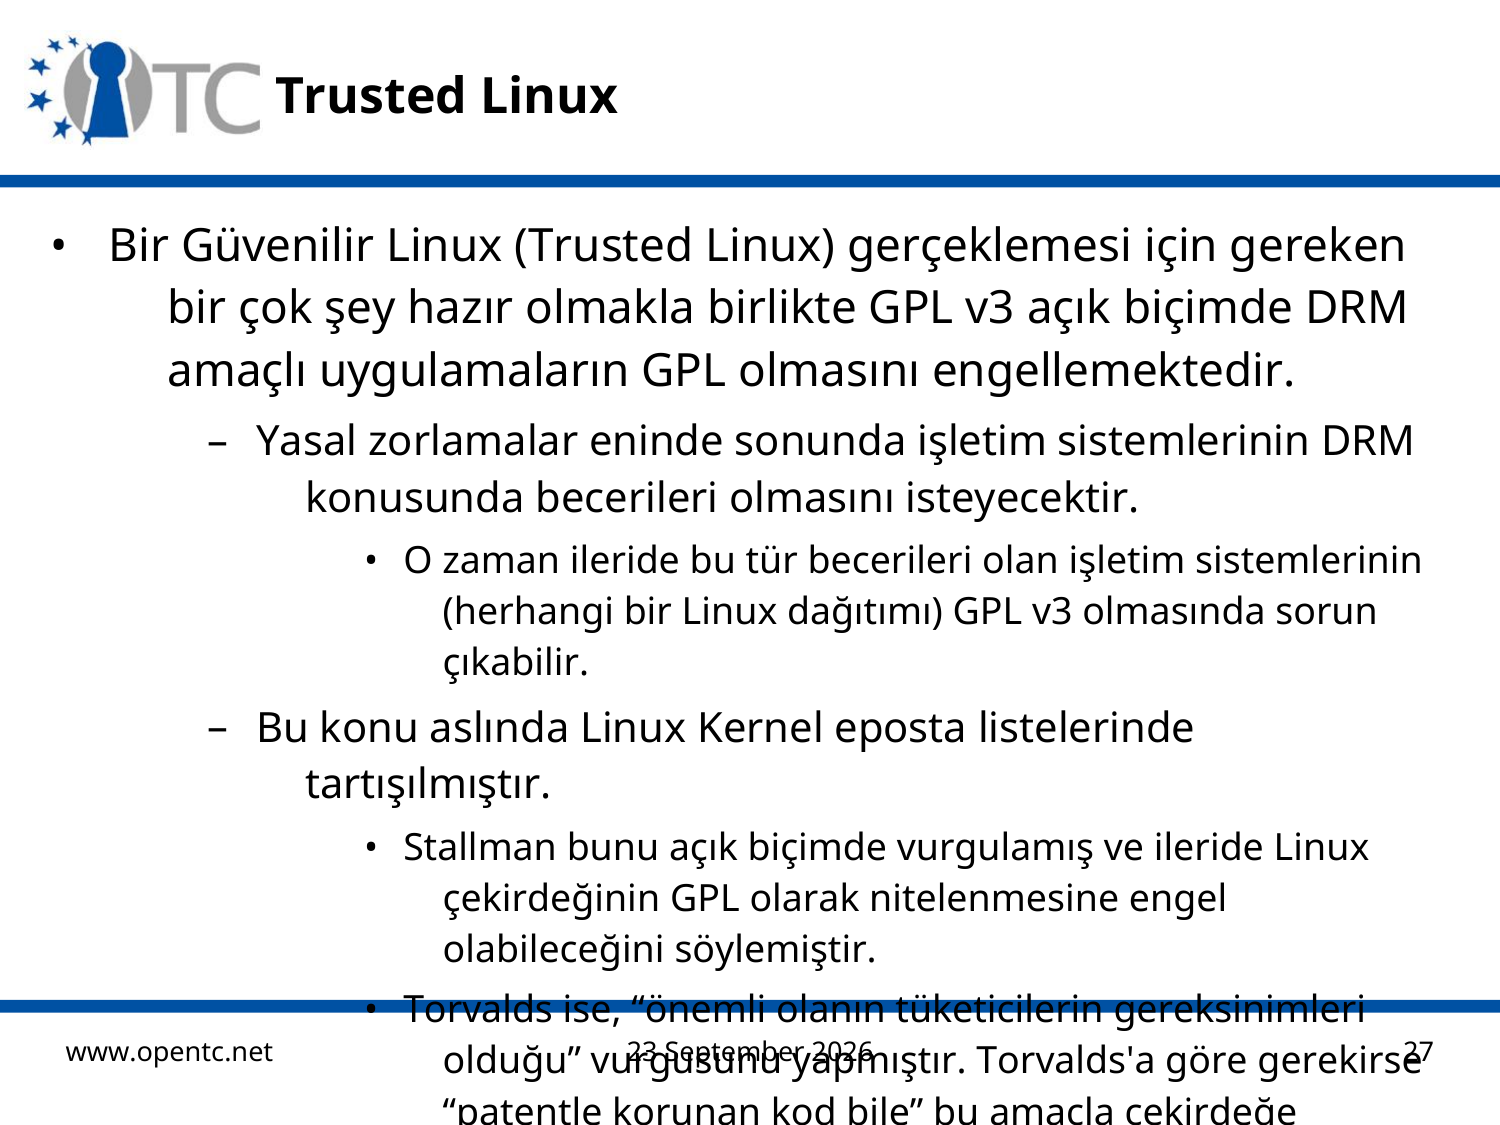

# Trusted Linux
Bir Güvenilir Linux (Trusted Linux) gerçeklemesi için gereken bir çok şey hazır olmakla birlikte GPL v3 açık biçimde DRM amaçlı uygulamaların GPL olmasını engellemektedir.
Yasal zorlamalar eninde sonunda işletim sistemlerinin DRM konusunda becerileri olmasını isteyecektir.
O zaman ileride bu tür becerileri olan işletim sistemlerinin (herhangi bir Linux dağıtımı) GPL v3 olmasında sorun çıkabilir.
Bu konu aslında Linux Kernel eposta listelerinde tartışılmıştır.
Stallman bunu açık biçimde vurgulamış ve ileride Linux çekirdeğinin GPL olarak nitelenmesine engel olabileceğini söylemiştir.
Torvalds ise, “önemli olanın tüketicilerin gereksinimleri olduğu” vurgusunu yapmıştır. Torvalds'a göre gerekirse “patentle korunan kod bile” bu amaçla çekirdeğe eklenmelidir.
Tartışma aslında DRM tartışmasıdır, TC işin içinde sadece bir teknoloji olarak yer almaktadır.